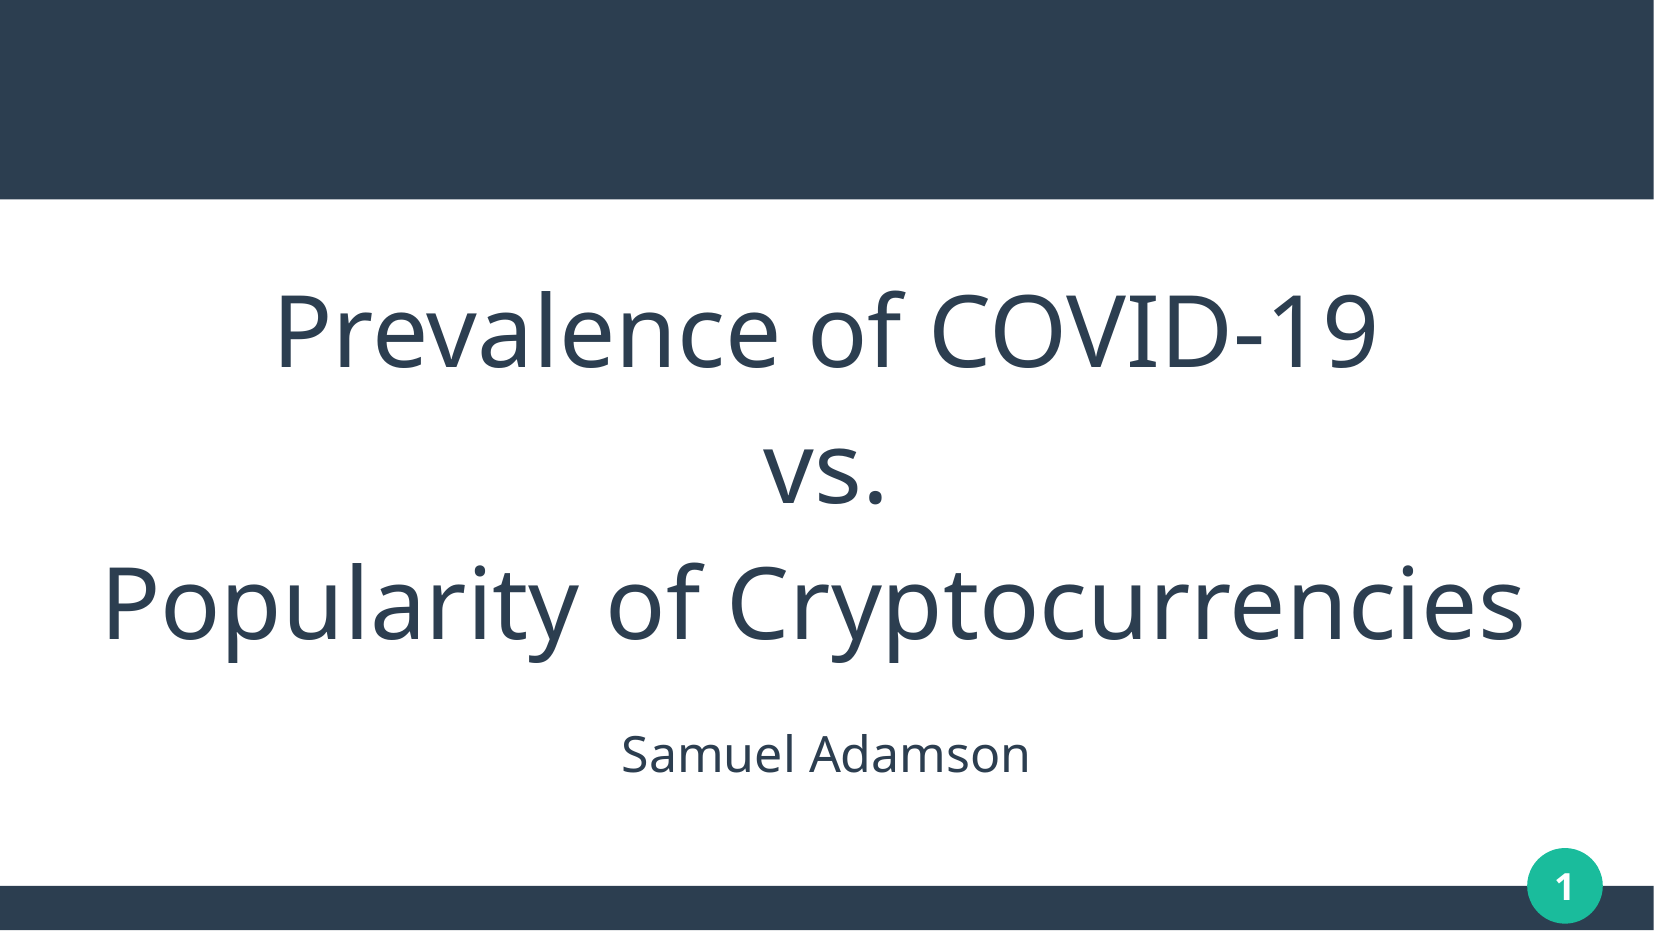

# Prevalence of COVID-19
vs.
Popularity of Cryptocurrencies
Samuel Adamson